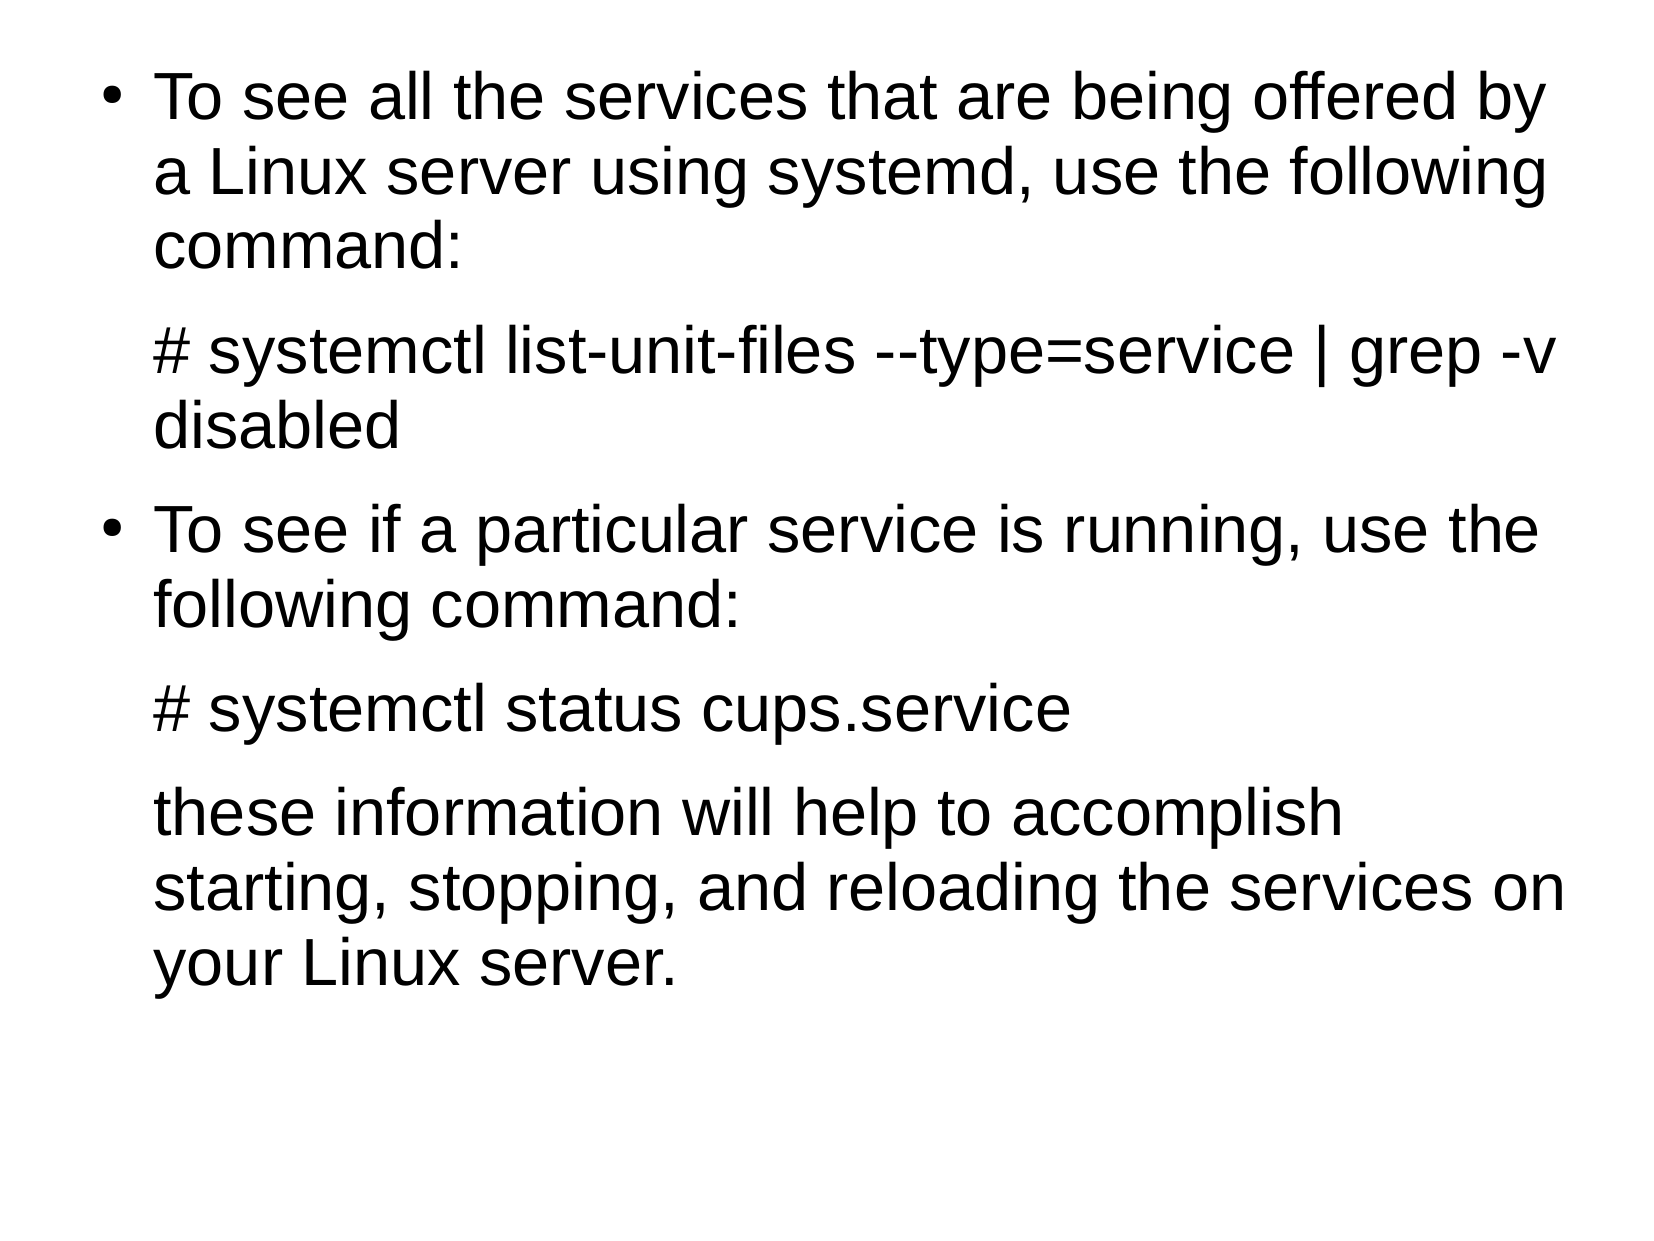

# To see all the services that are being offered by a Linux server using systemd, use the following command:
# systemctl list-unit-files --type=service | grep -v disabled
To see if a particular service is running, use the following command:
# systemctl status cups.service
these information will help to accomplish starting, stopping, and reloading the services on your Linux server.